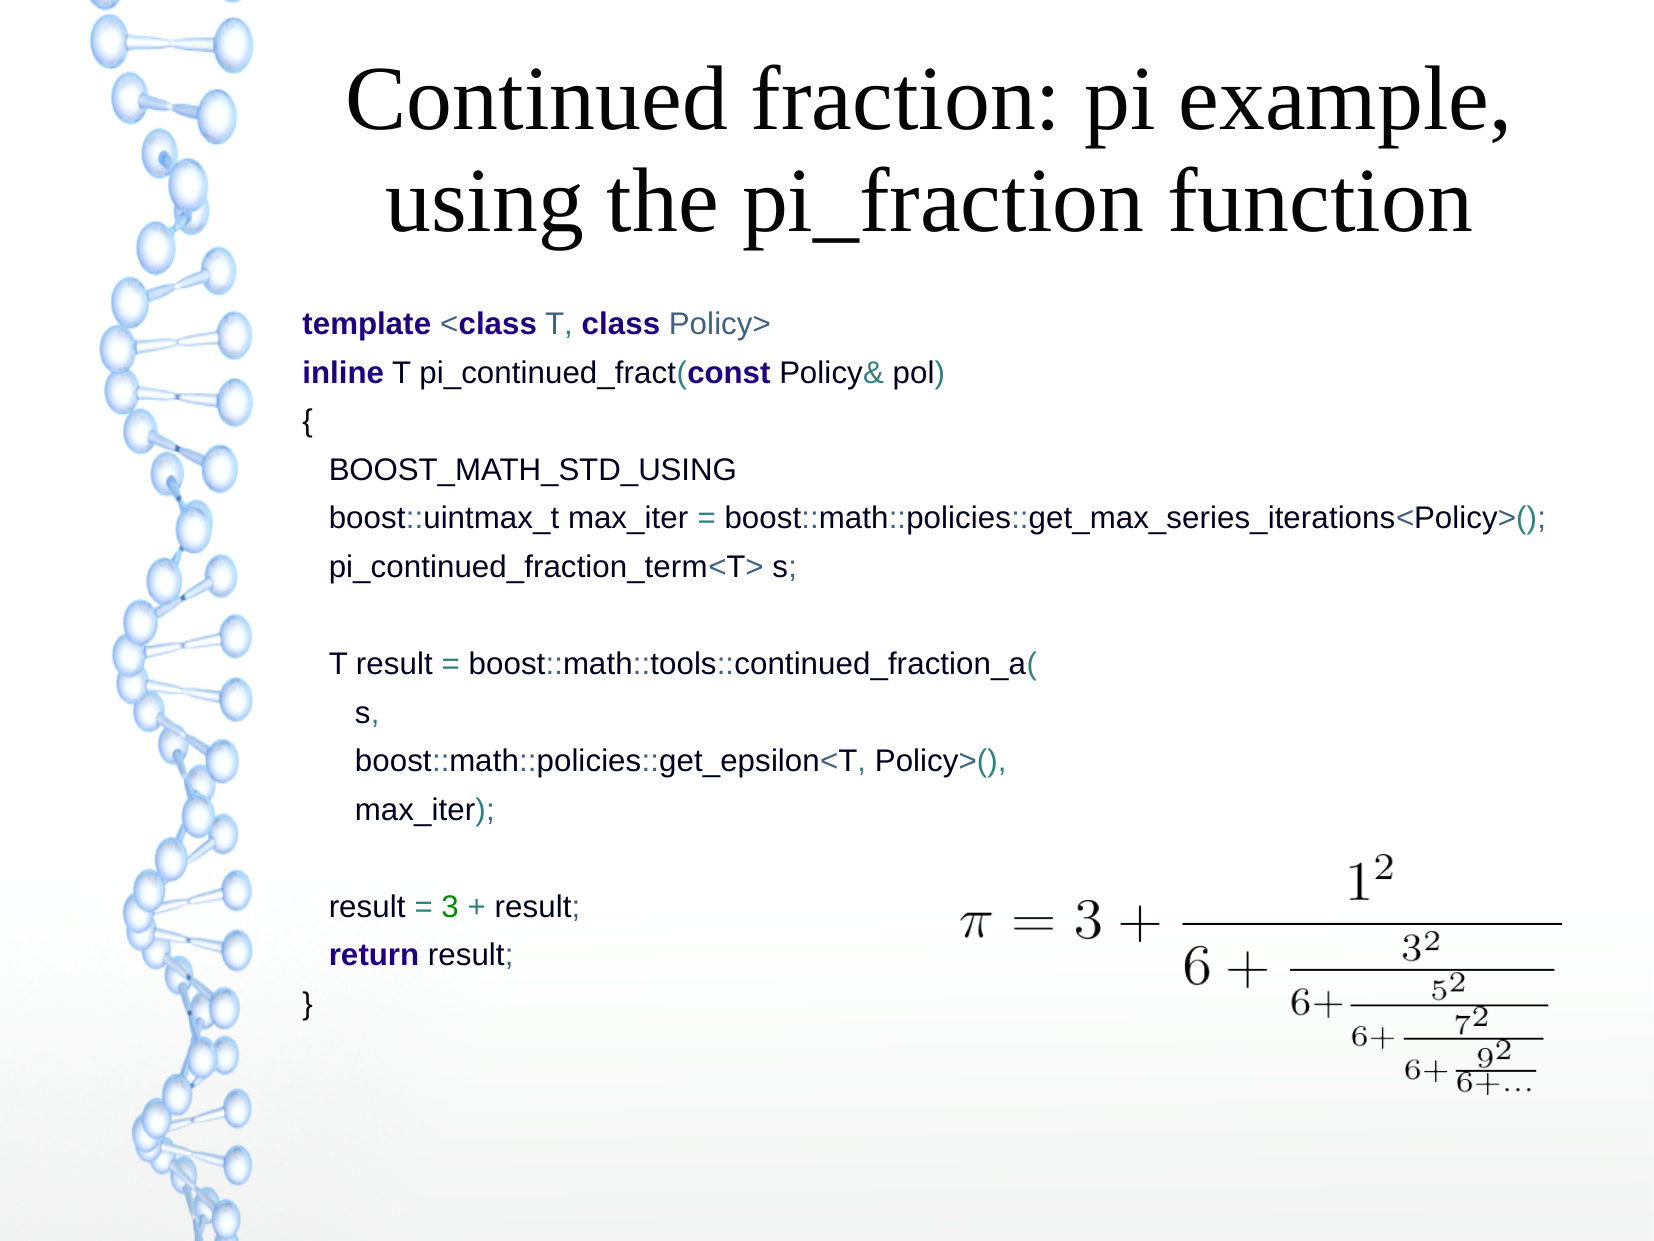

# Continued fraction: pi example, using the pi_fraction function
template <class T, class Policy>
inline T pi_continued_fract(const Policy& pol)
{
 BOOST_MATH_STD_USING
 boost::uintmax_t max_iter = boost::math::policies::get_max_series_iterations<Policy>();
 pi_continued_fraction_term<T> s;
 T result = boost::math::tools::continued_fraction_a(
 s,
 boost::math::policies::get_epsilon<T, Policy>(),
 max_iter);
 result = 3 + result;
 return result;
}